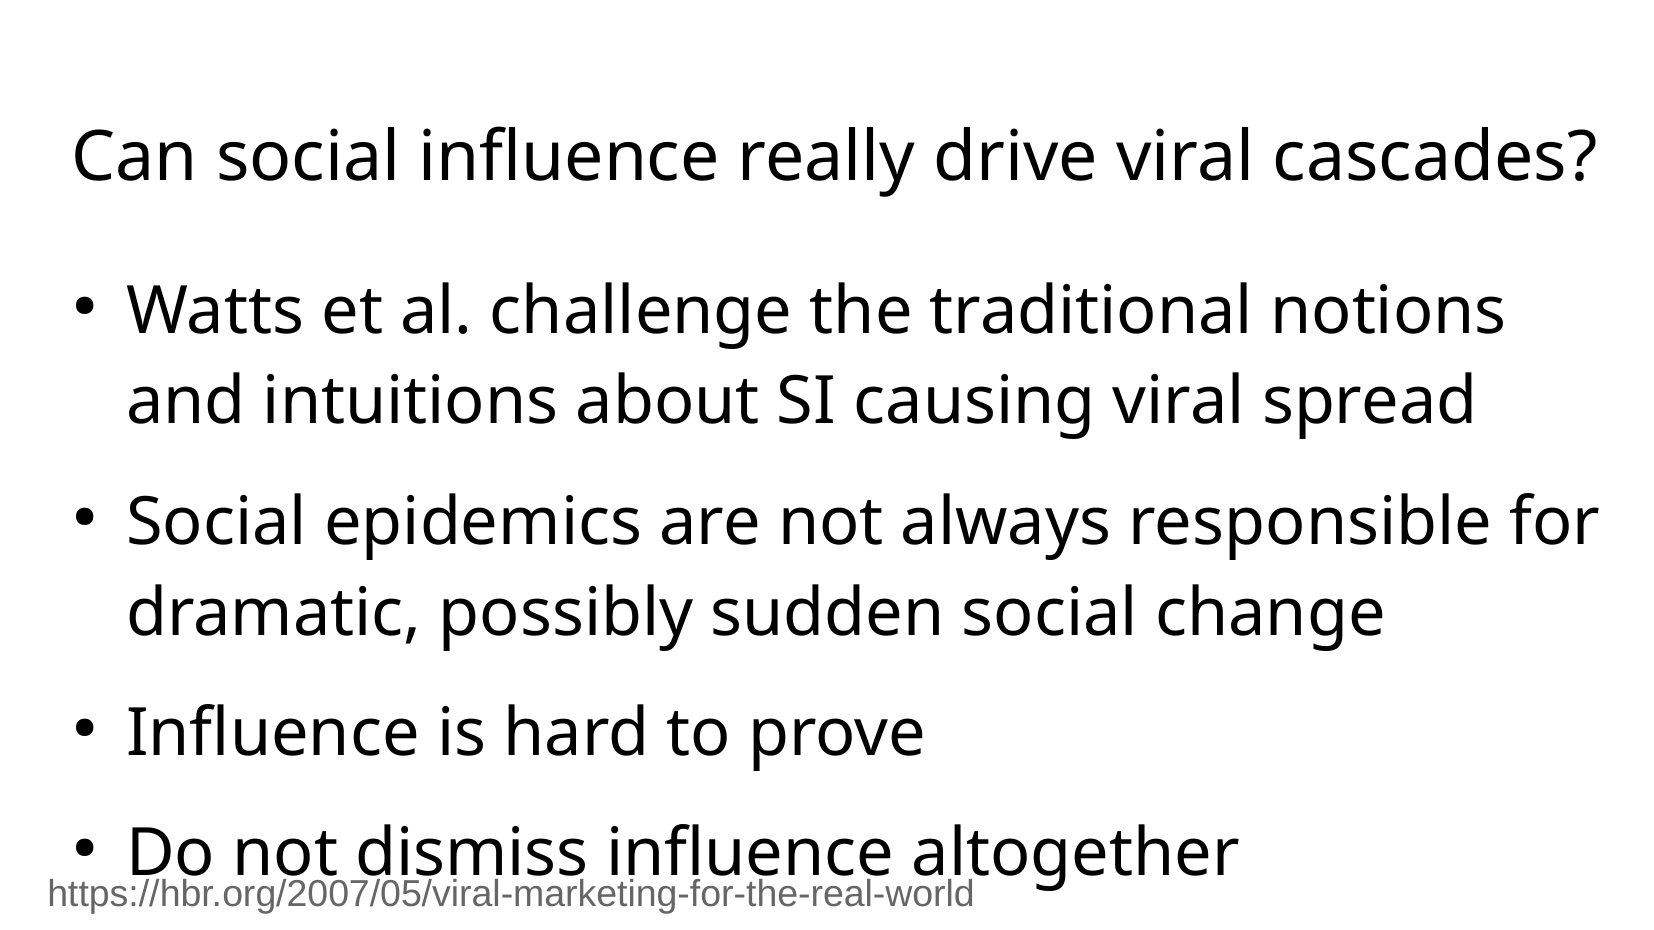

# Can social influence really drive viral cascades?
Watts et al. challenge the traditional notions and intuitions about SI causing viral spread
Social epidemics are not always responsible for dramatic, possibly sudden social change
Influence is hard to prove
Do not dismiss influence altogether
https://hbr.org/2007/05/viral-marketing-for-the-real-world